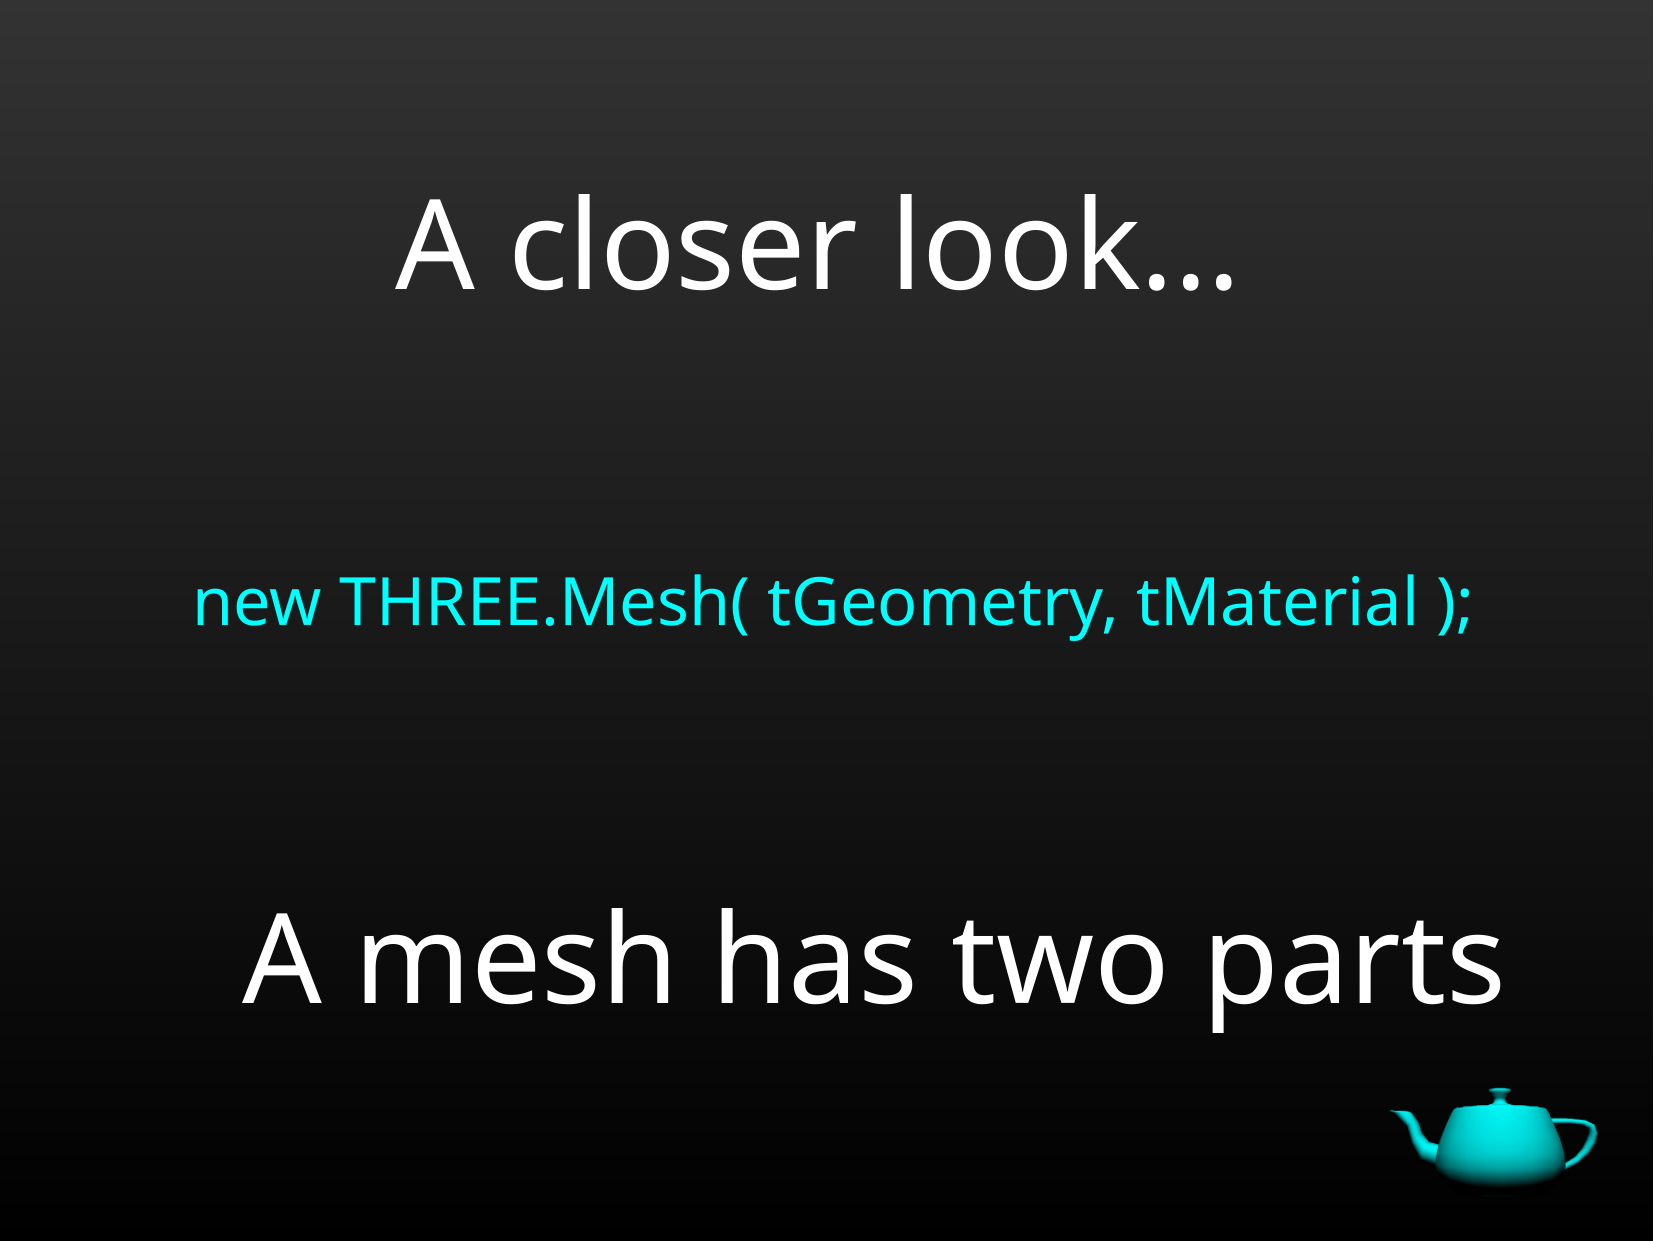

# A closer look...
new THREE.Mesh( tGeometry, tMaterial );
A mesh has two parts